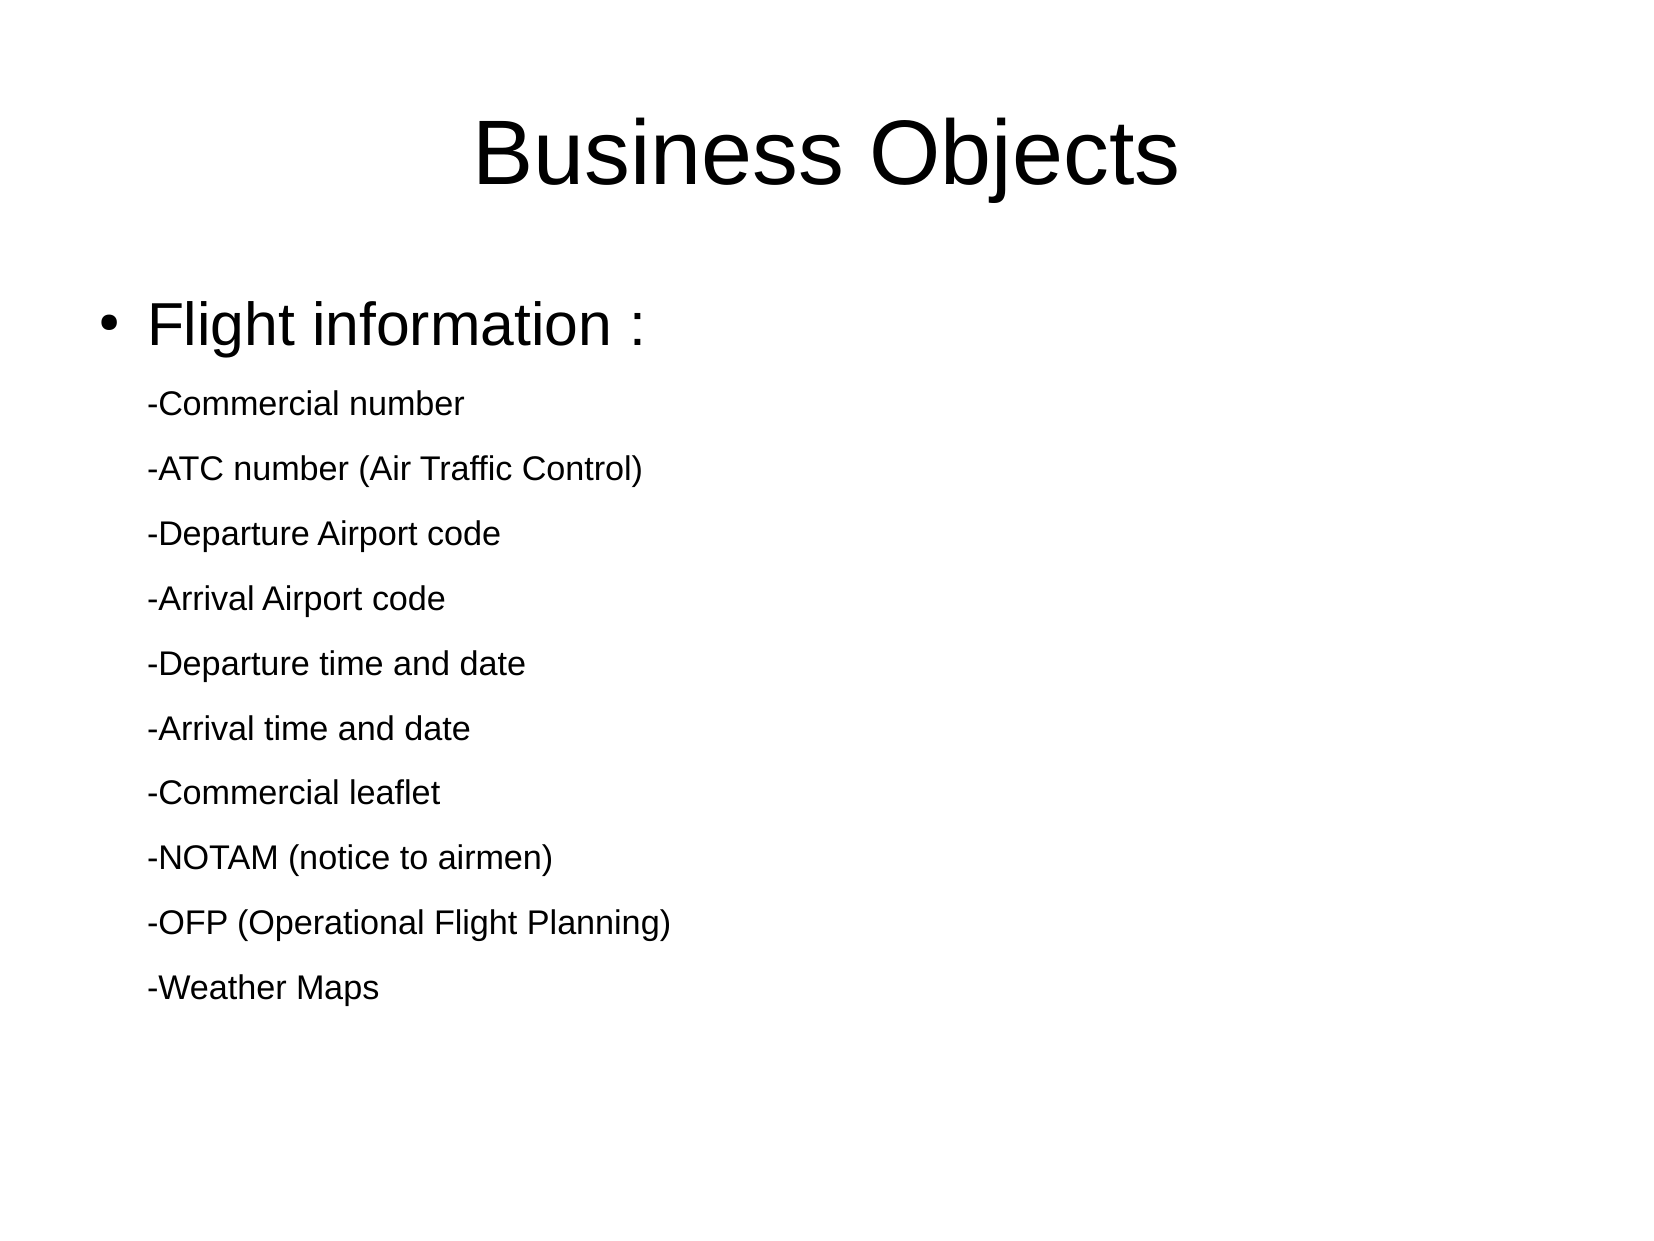

# Business Objects
Flight information :
-Commercial number
-ATC number (Air Traffic Control)
-Departure Airport code
-Arrival Airport code
-Departure time and date
-Arrival time and date
-Commercial leaflet
-NOTAM (notice to airmen)
-OFP (Operational Flight Planning)
-Weather Maps